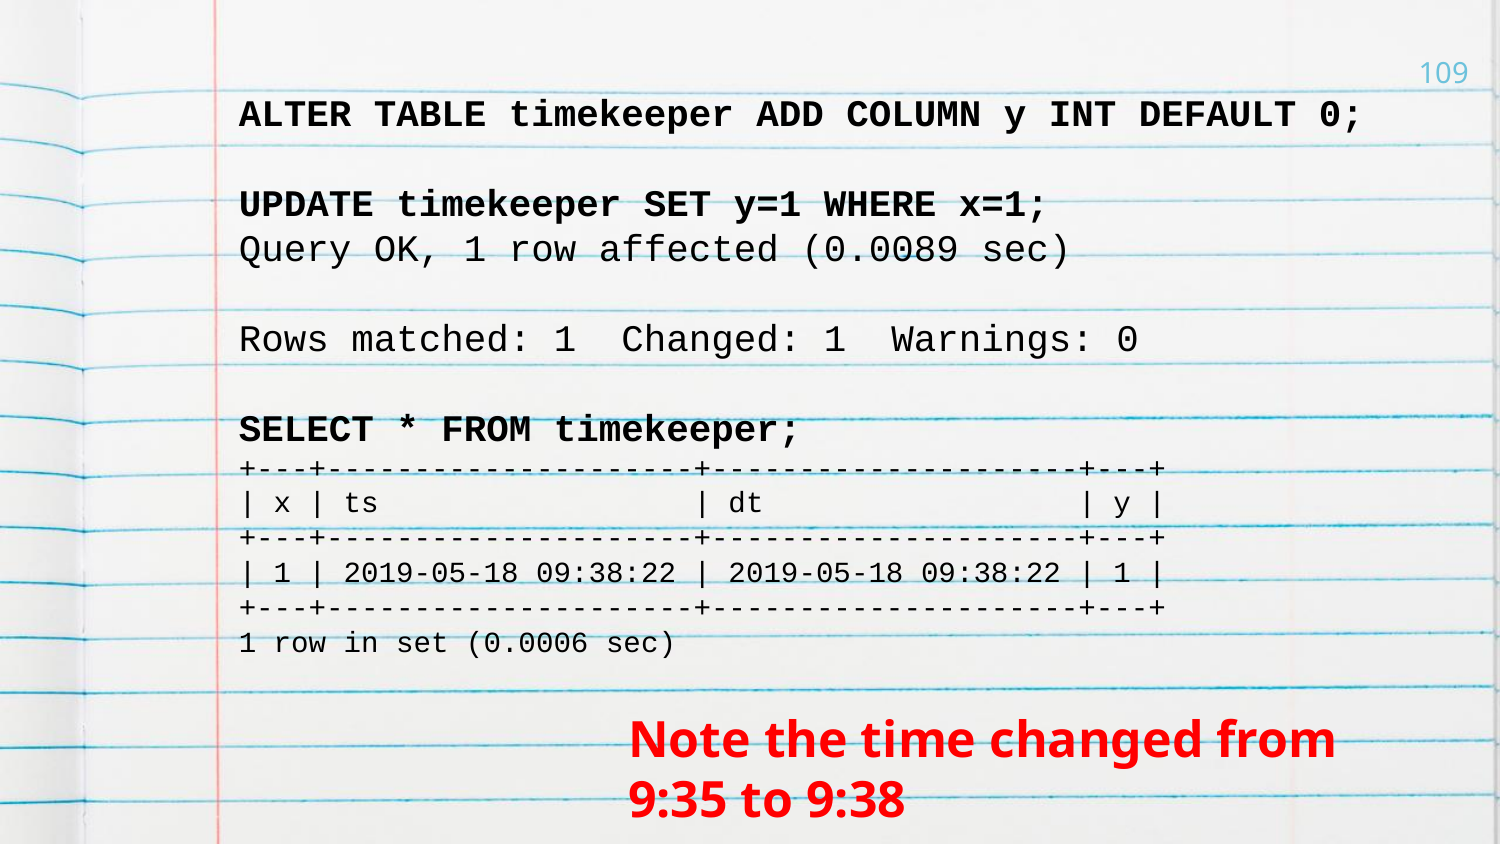

ALTER TABLE timekeeper ADD COLUMN y INT DEFAULT 0;
UPDATE timekeeper SET y=1 WHERE x=1;
Query OK, 1 row affected (0.0089 sec)
Rows matched: 1 Changed: 1 Warnings: 0
SELECT * FROM timekeeper;
+---+---------------------+---------------------+---+
| x | ts | dt | y |
+---+---------------------+---------------------+---+
| 1 | 2019-05-18 09:38:22 | 2019-05-18 09:38:22 | 1 |
+---+---------------------+---------------------+---+
1 row in set (0.0006 sec)
Note the time changed from 9:35 to 9:38